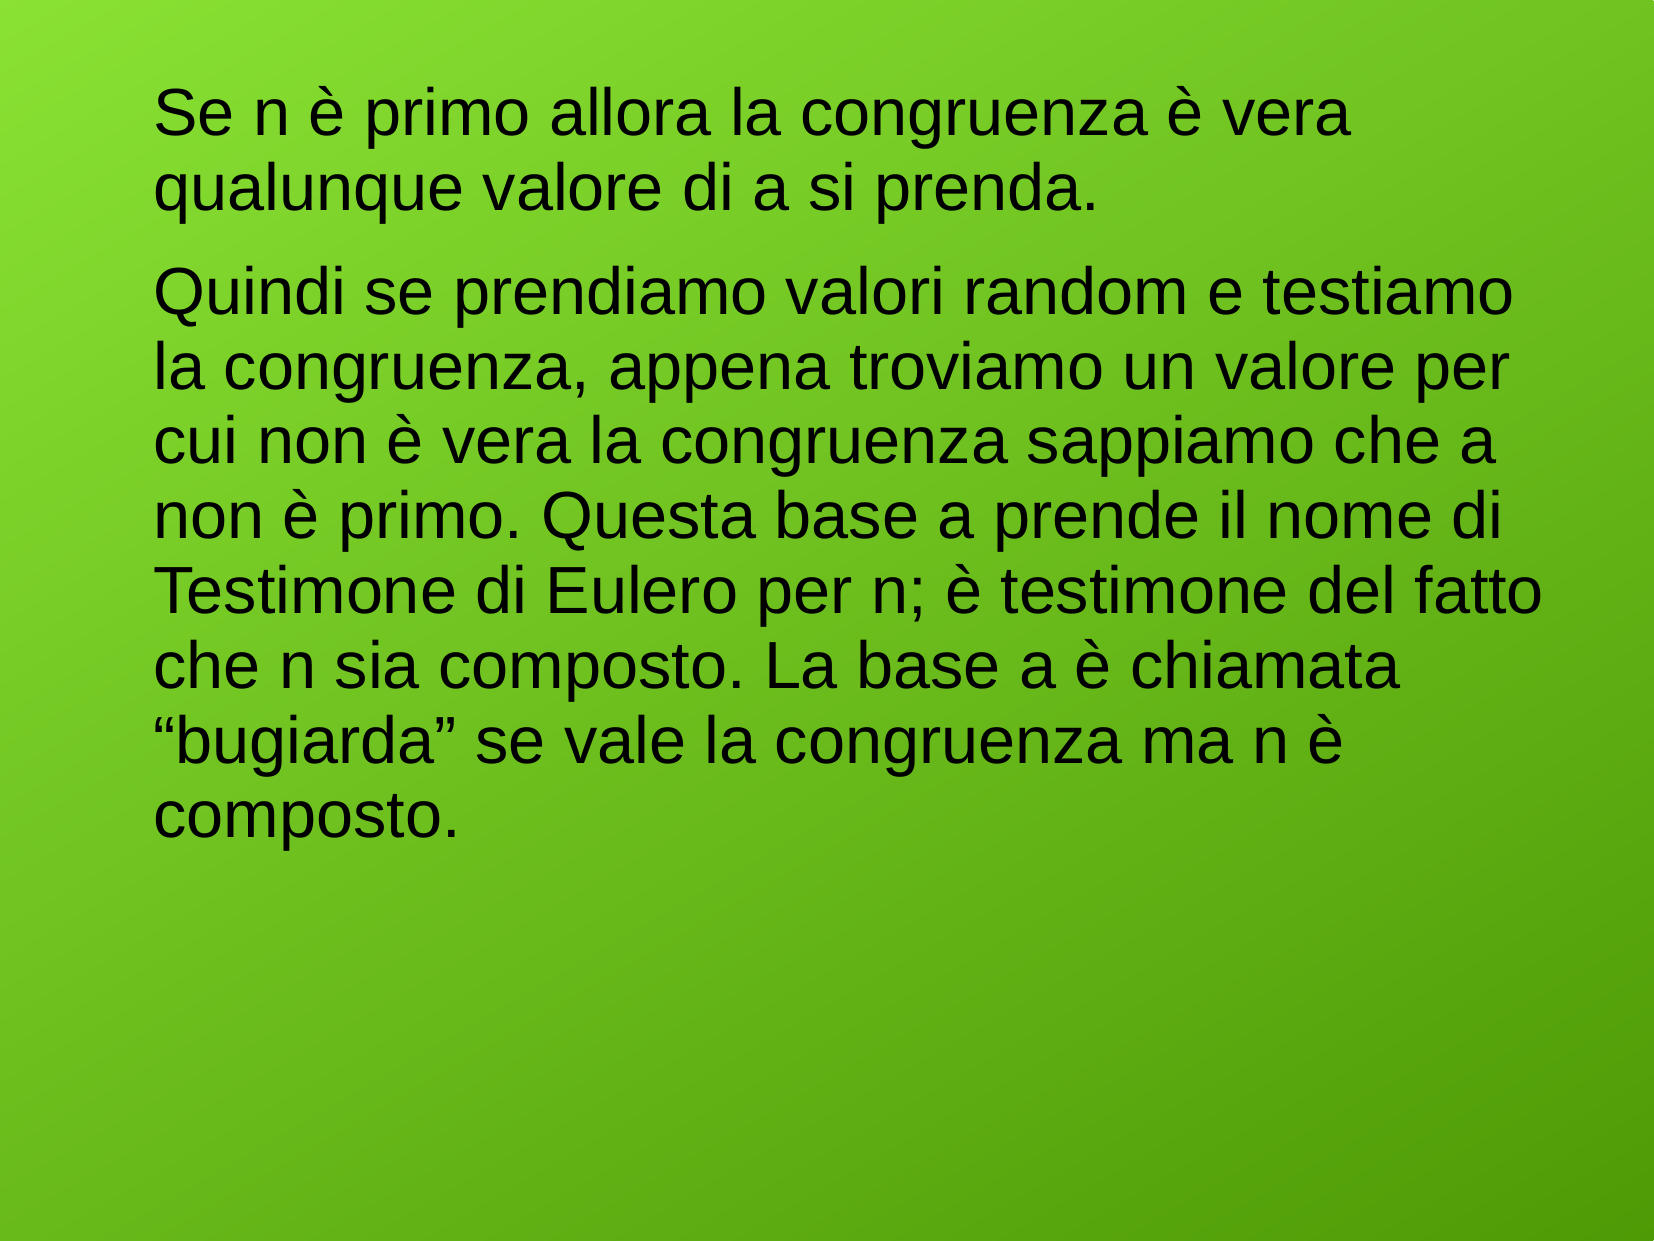

# Se n è primo allora la congruenza è vera qualunque valore di a si prenda.
Quindi se prendiamo valori random e testiamo la congruenza, appena troviamo un valore per cui non è vera la congruenza sappiamo che a non è primo. Questa base a prende il nome di Testimone di Eulero per n; è testimone del fatto che n sia composto. La base a è chiamata “bugiarda” se vale la congruenza ma n è composto.